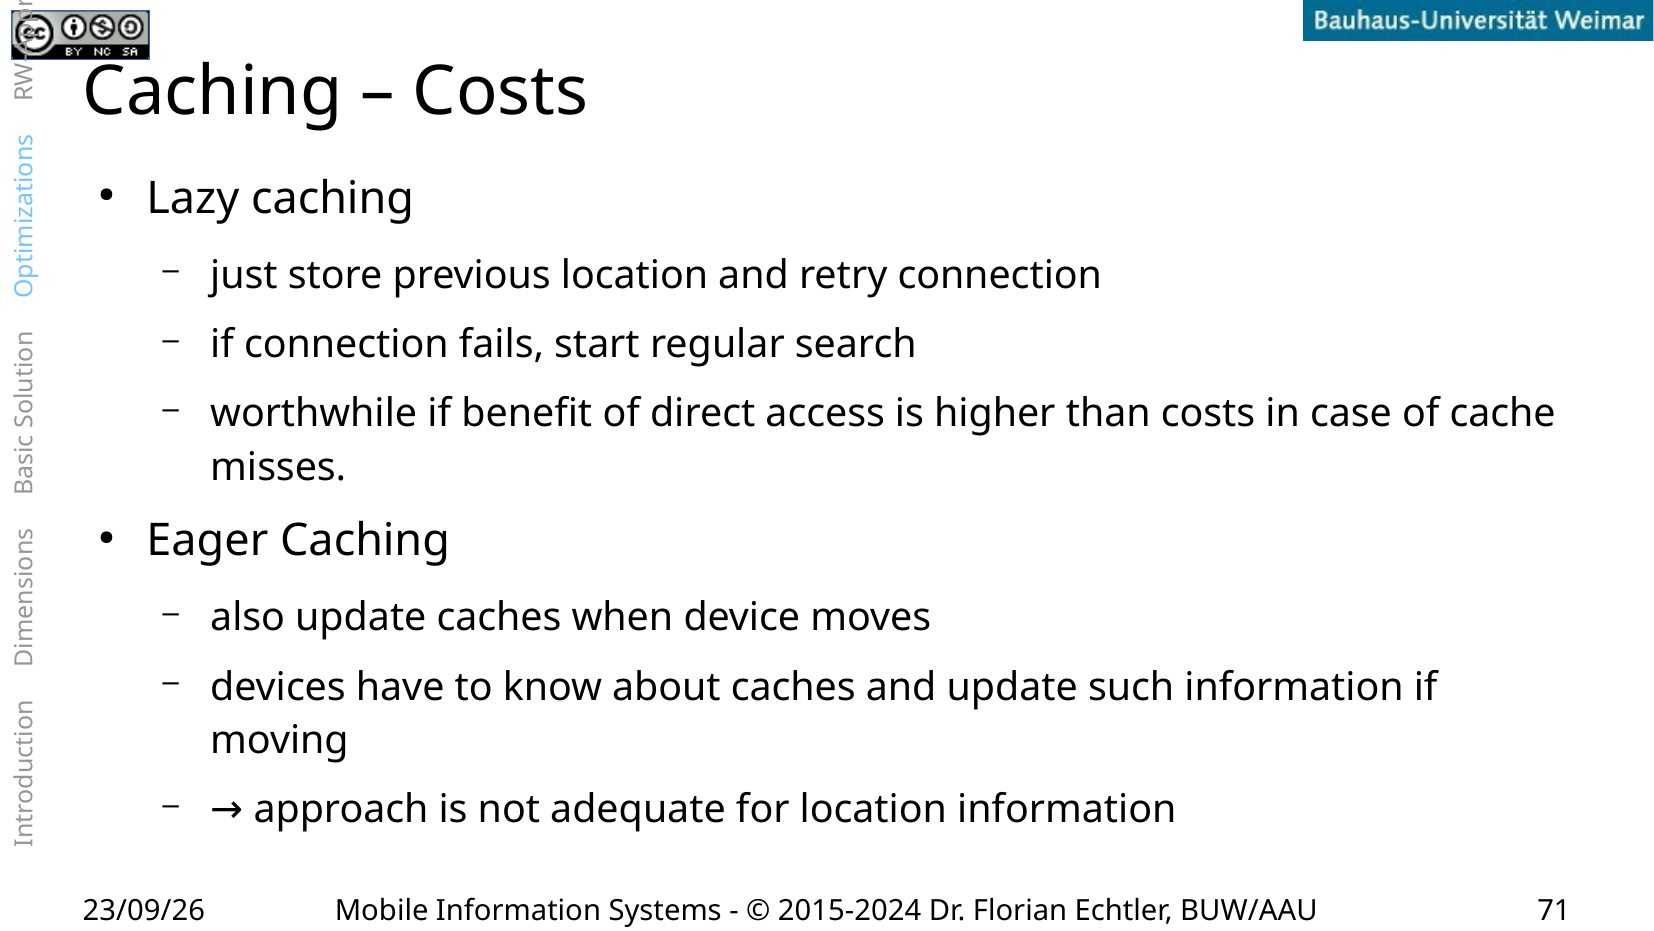

# Caching – Costs
Lazy caching
just store previous location and retry connection
if connection fails, start regular search
worthwhile if benefit of direct access is higher than costs in case of cache misses.
Eager Caching
also update caches when device moves
devices have to know about caches and update such information if moving
→ approach is not adequate for location information
Introduction Dimensions Basic Solution Optimizations RW-Approaches
Mobile Information Systems - © 2015-2024 Dr. Florian Echtler, BUW/AAU
71